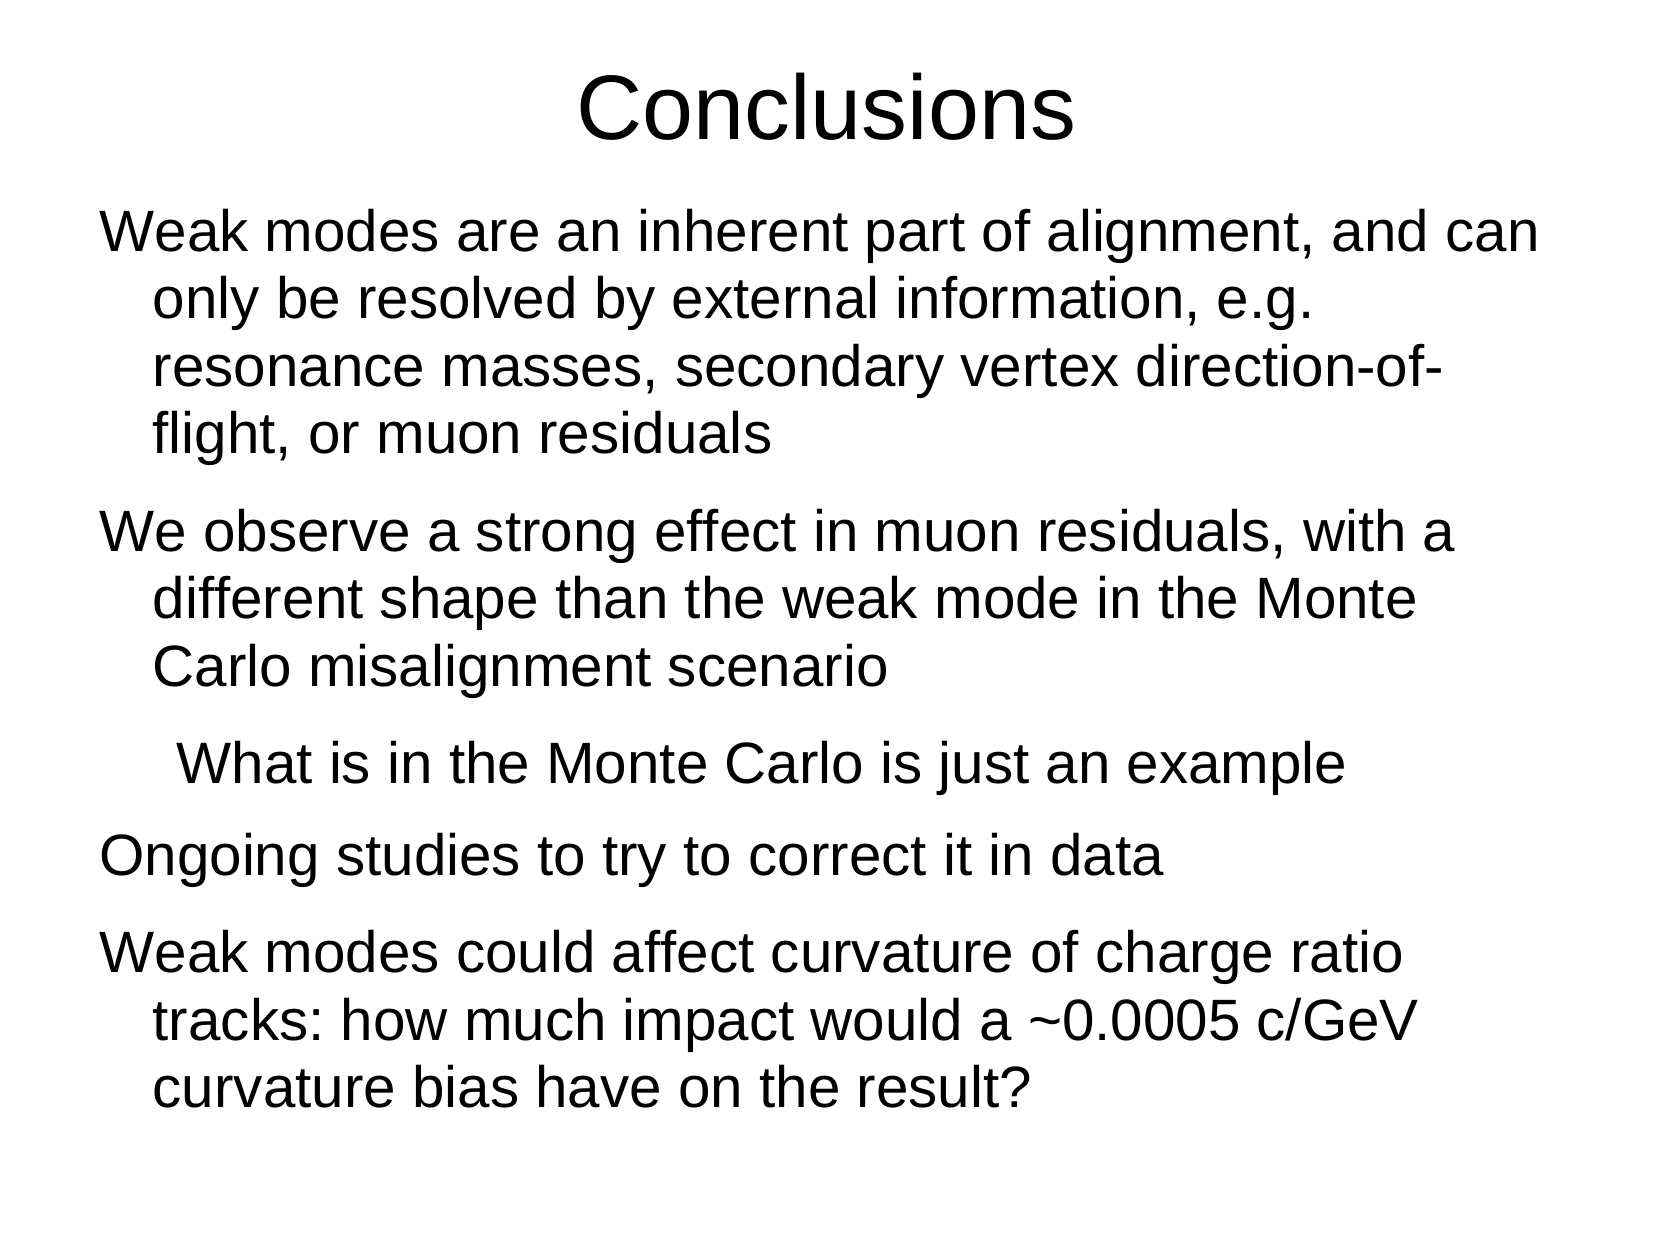

# Conclusions
Weak modes are an inherent part of alignment, and can only be resolved by external information, e.g. resonance masses, secondary vertex direction-of-flight, or muon residuals
We observe a strong effect in muon residuals, with a different shape than the weak mode in the Monte Carlo misalignment scenario
What is in the Monte Carlo is just an example
Ongoing studies to try to correct it in data
Weak modes could affect curvature of charge ratio tracks: how much impact would a ~0.0005 c/GeV curvature bias have on the result?